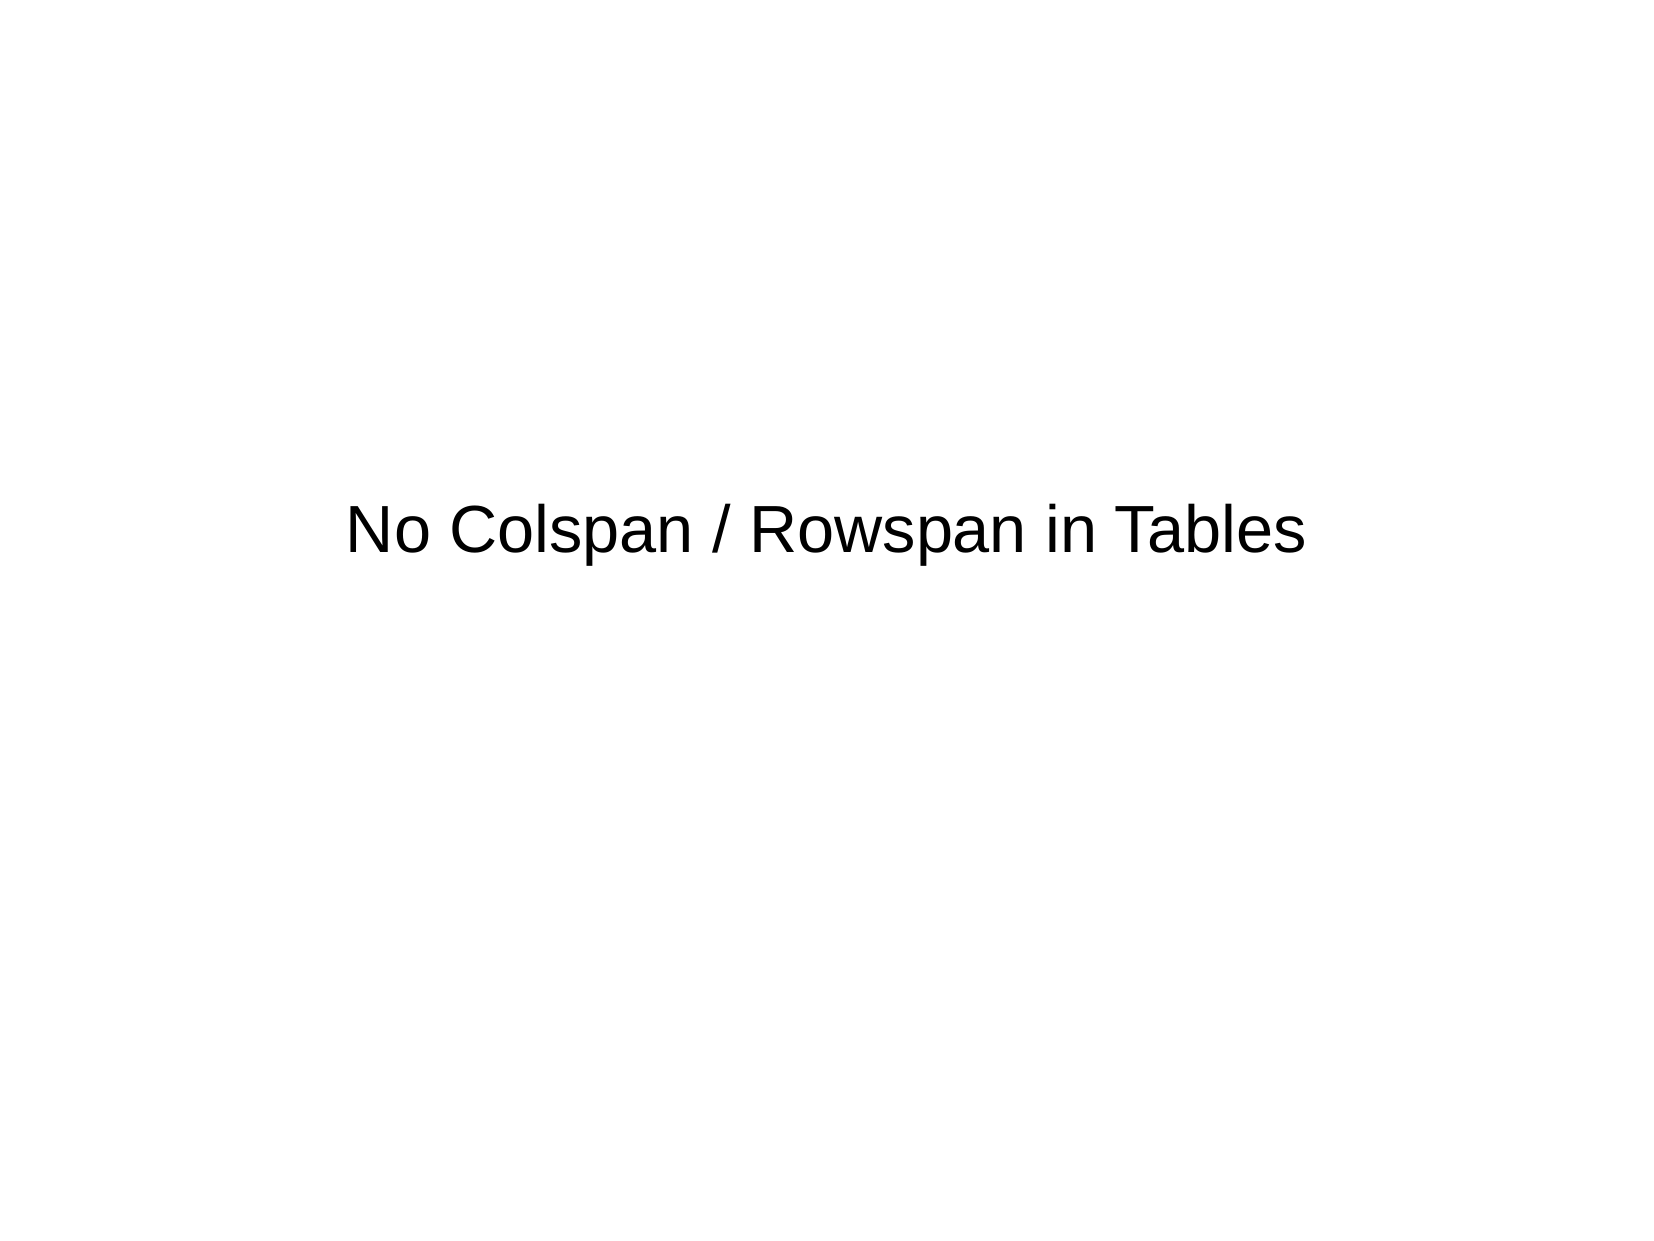

# No Colspan / Rowspan in Tables